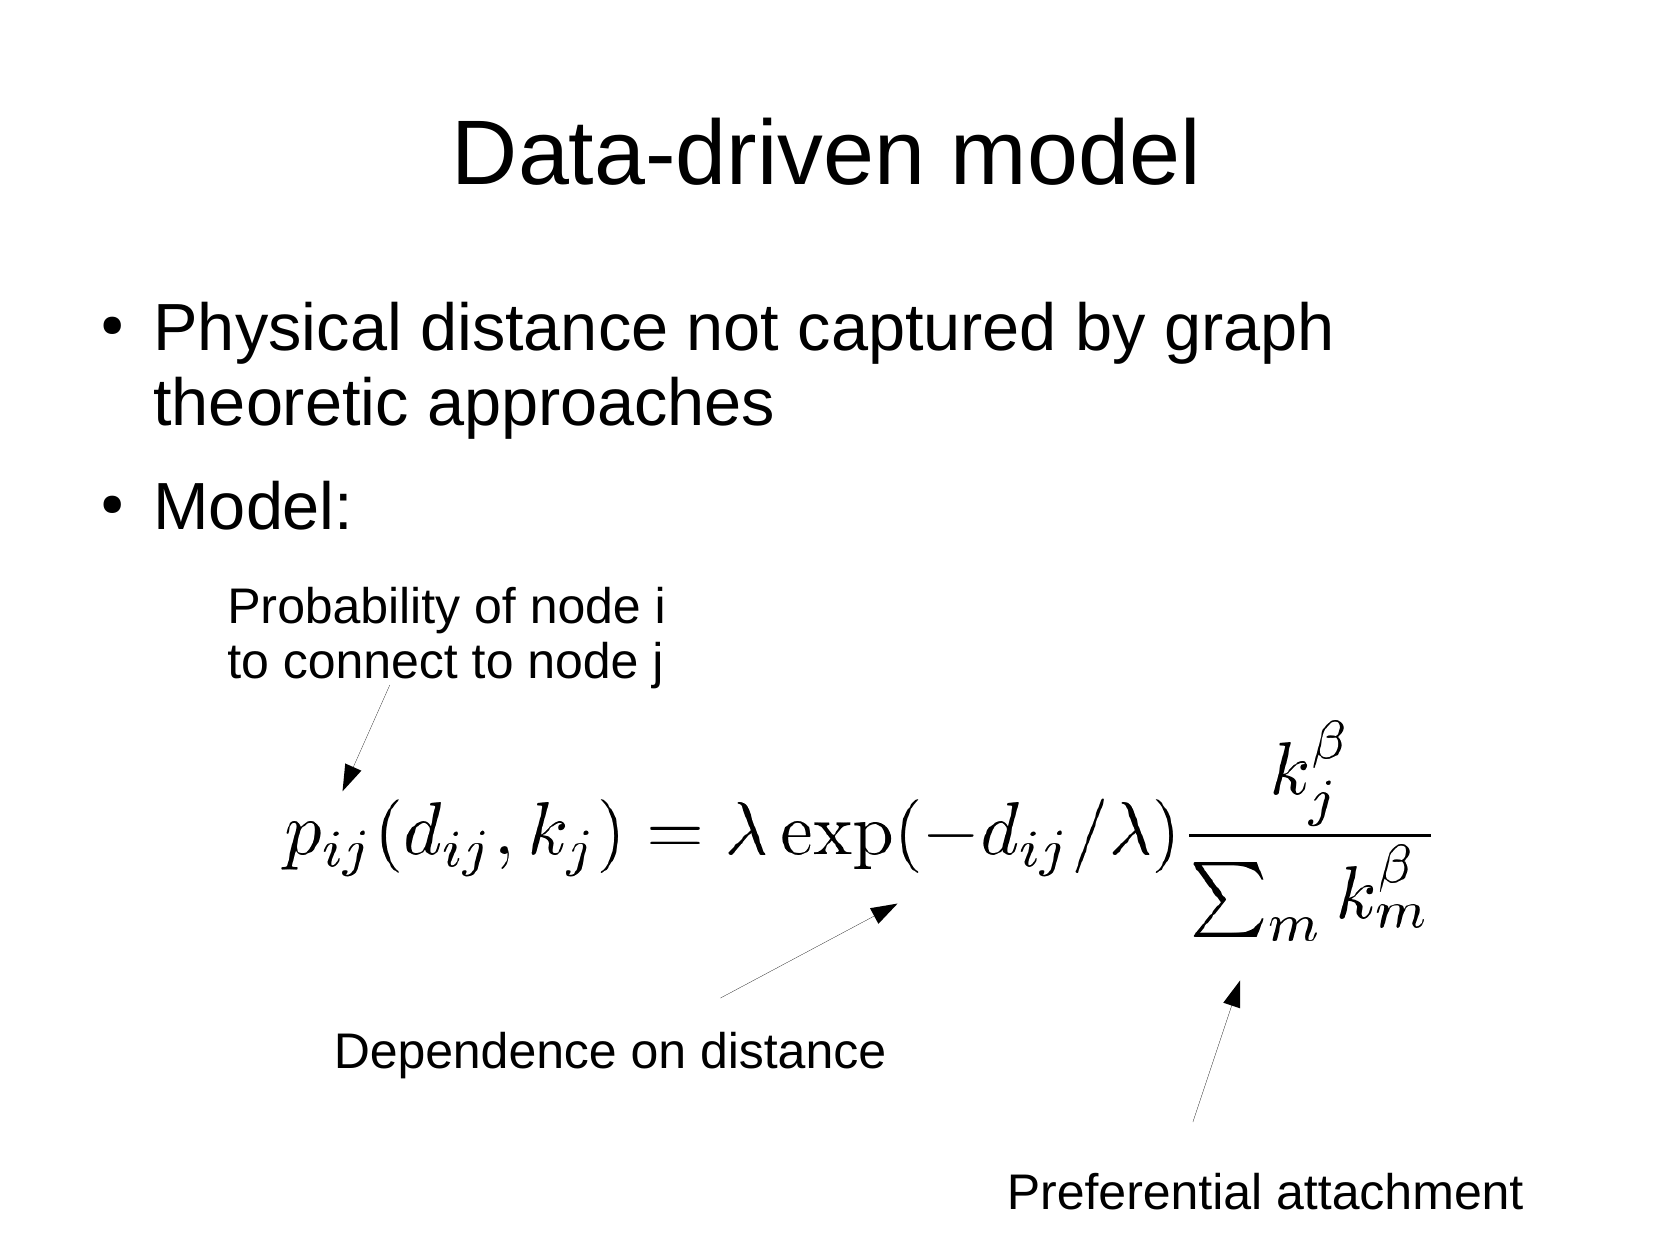

# Data-driven model
Physical distance not captured by graph theoretic approaches
Model:
Probability of node i to connect to node j
Dependence on distance
Preferential attachment